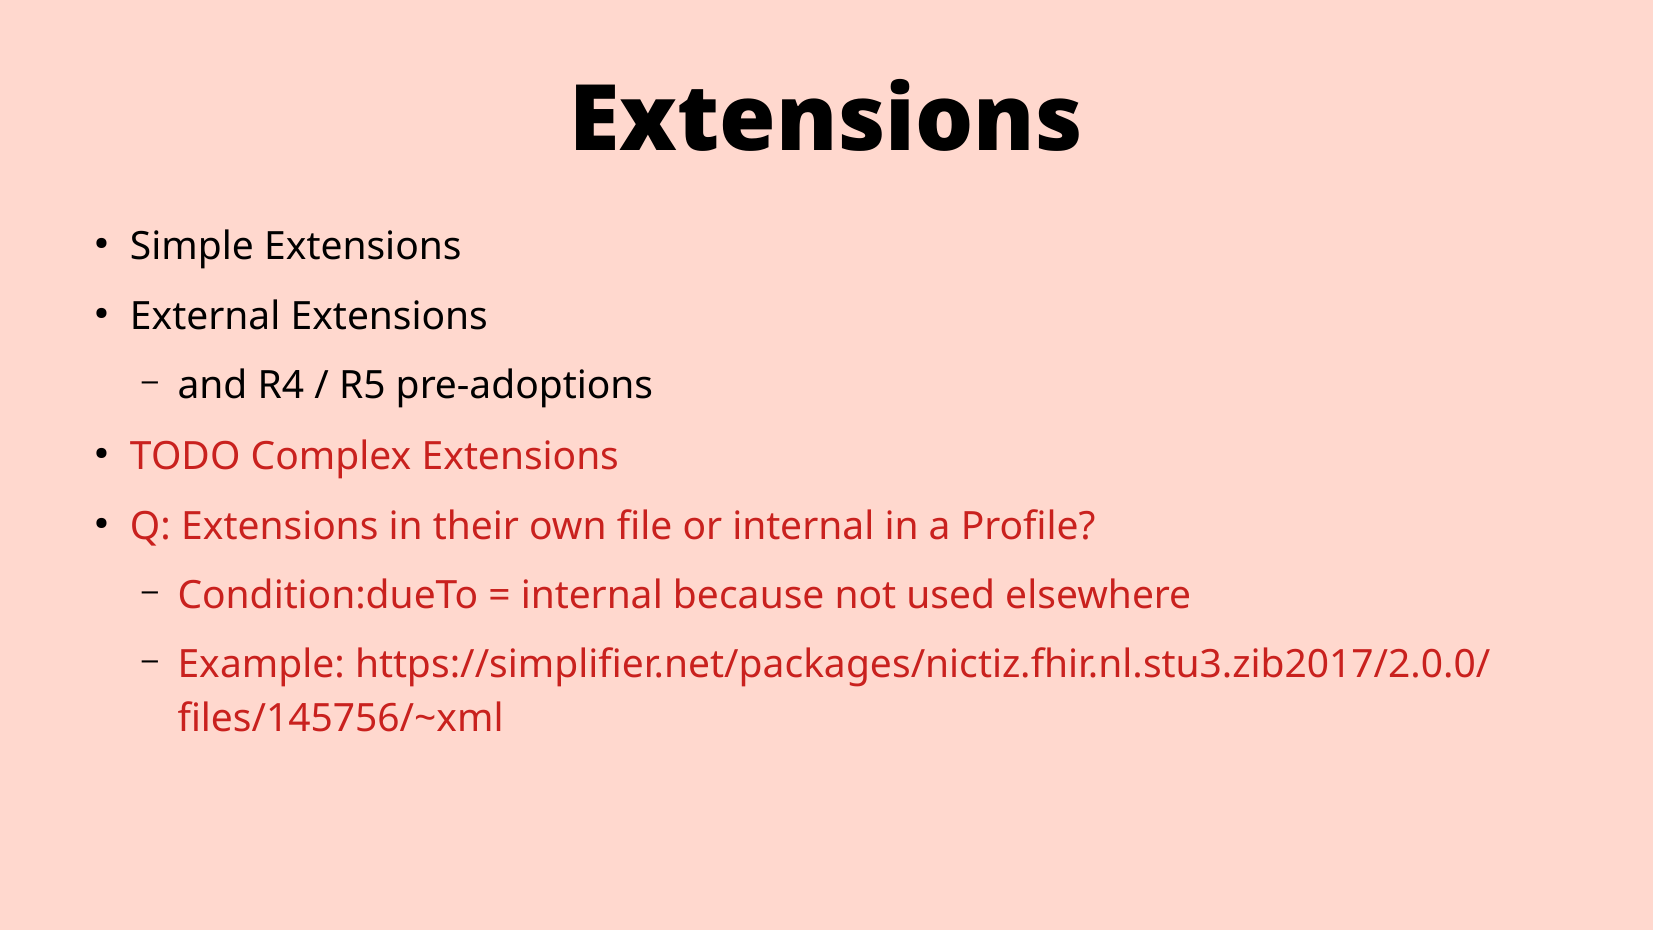

# Extensions
Simple Extensions
External Extensions
and R4 / R5 pre-adoptions
TODO Complex Extensions
Q: Extensions in their own file or internal in a Profile?
Condition:dueTo = internal because not used elsewhere
Example: https://simplifier.net/packages/nictiz.fhir.nl.stu3.zib2017/2.0.0/files/145756/~xml